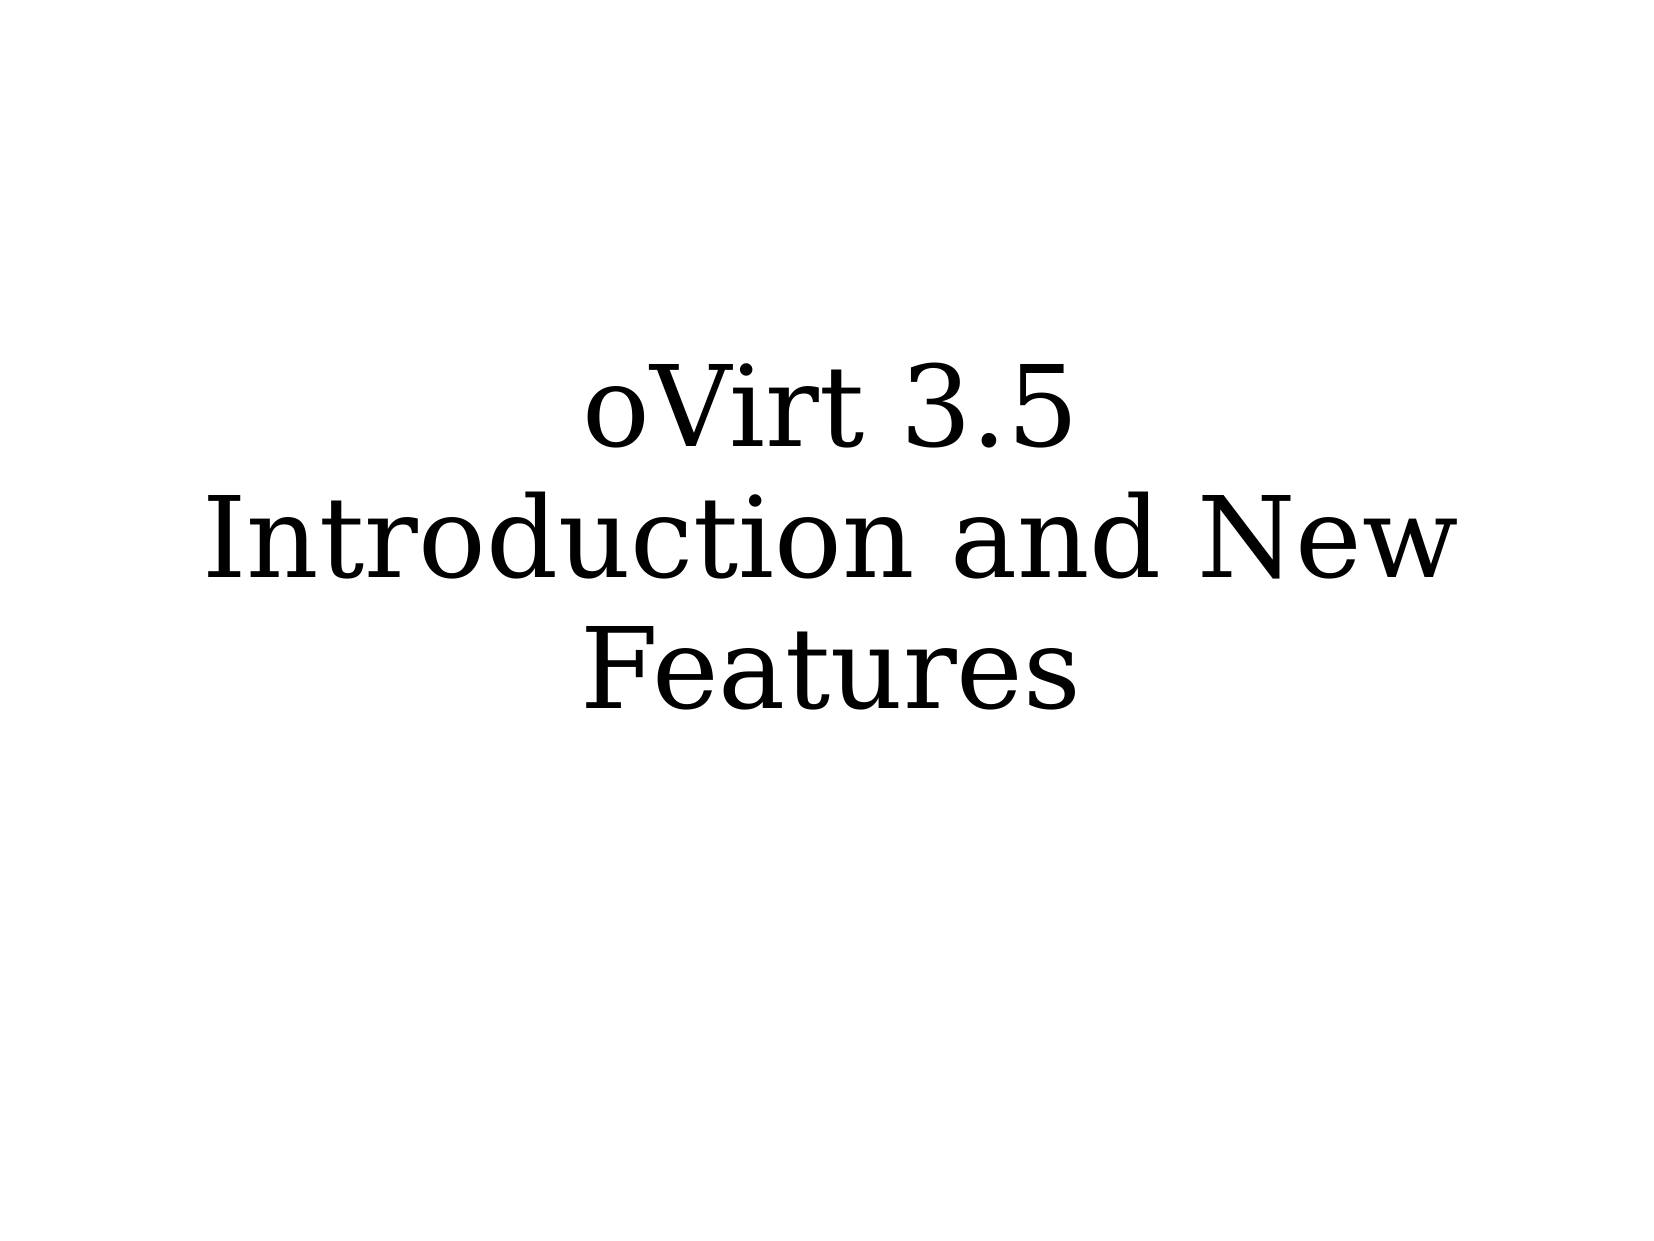

# oVirt 3.5
Introduction and New Features